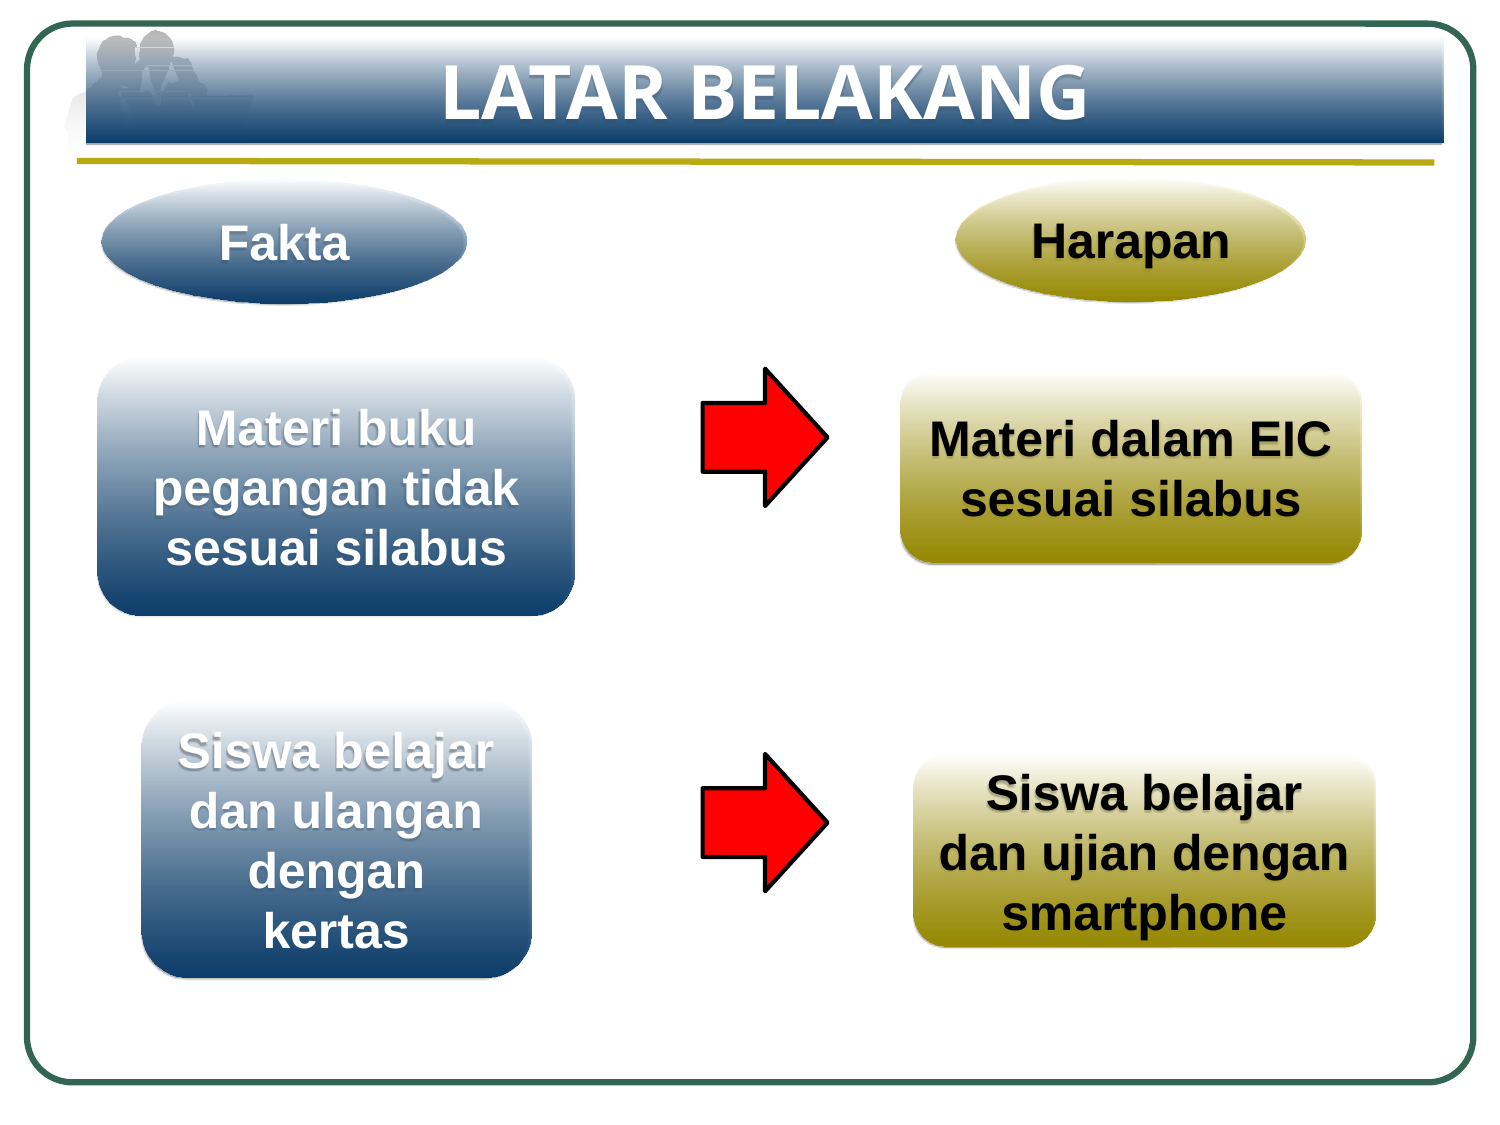

LATAR BELAKANG
Harapan
Fakta
Materi buku pegangan tidak sesuai silabus
Materi dalam EIC sesuai silabus
Siswa belajar dan ulangan dengan kertas
Siswa belajar dan ujian dengan smartphone